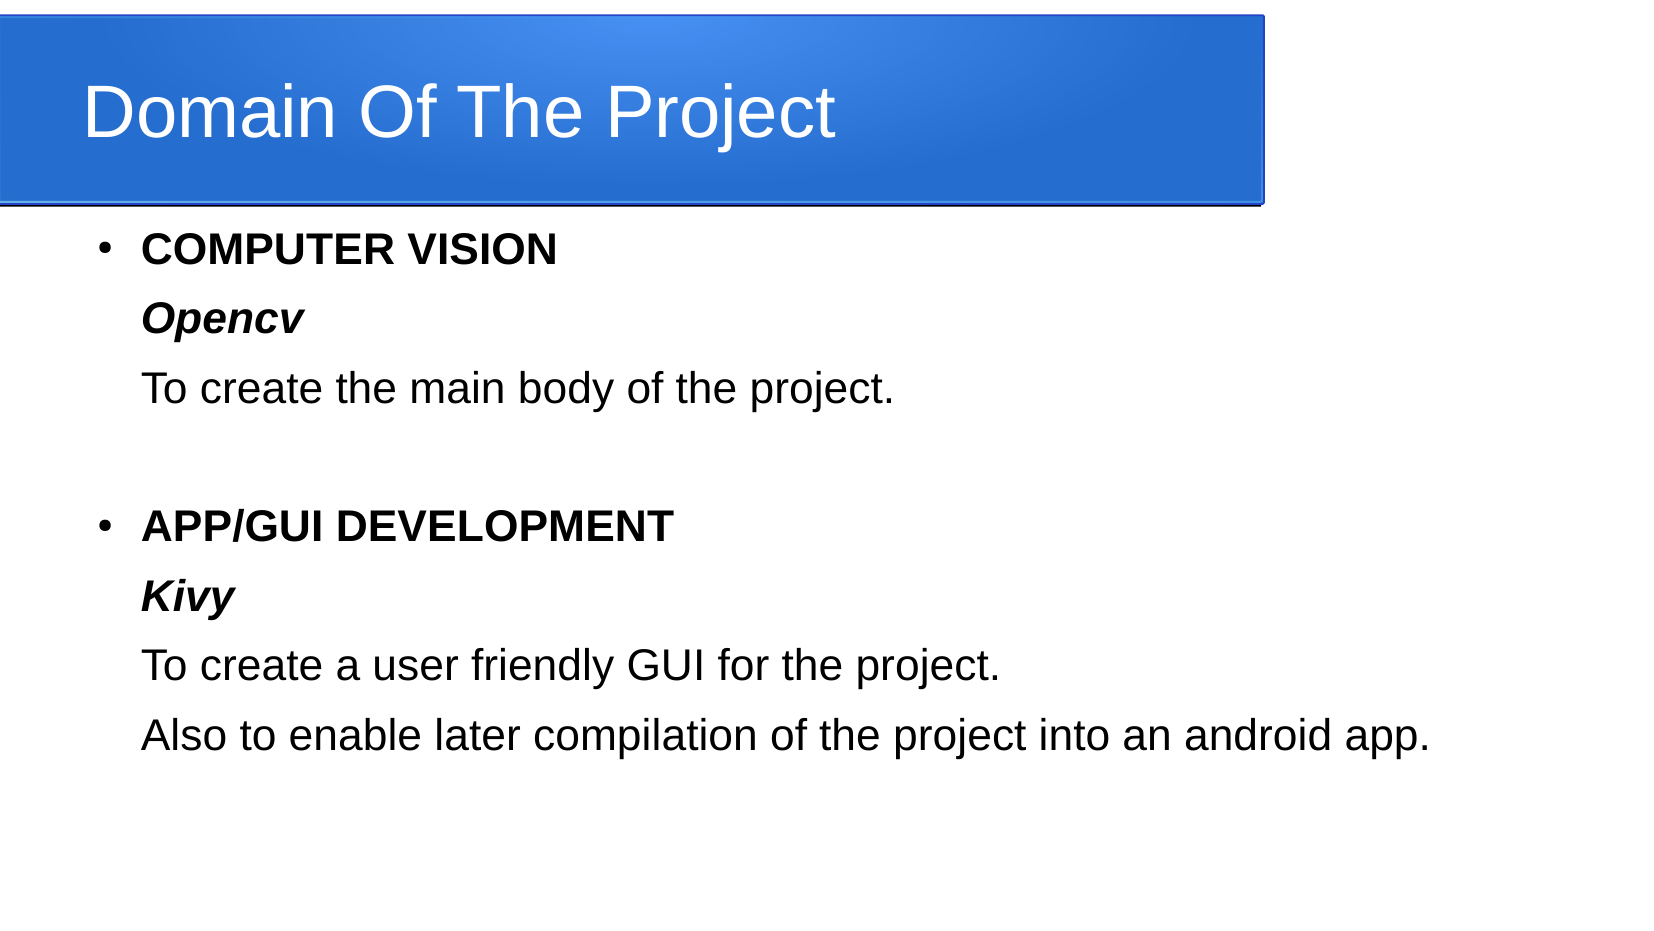

# Domain Of The Project
COMPUTER VISION
Opencv
To create the main body of the project.
APP/GUI DEVELOPMENT
Kivy
To create a user friendly GUI for the project.
Also to enable later compilation of the project into an android app.